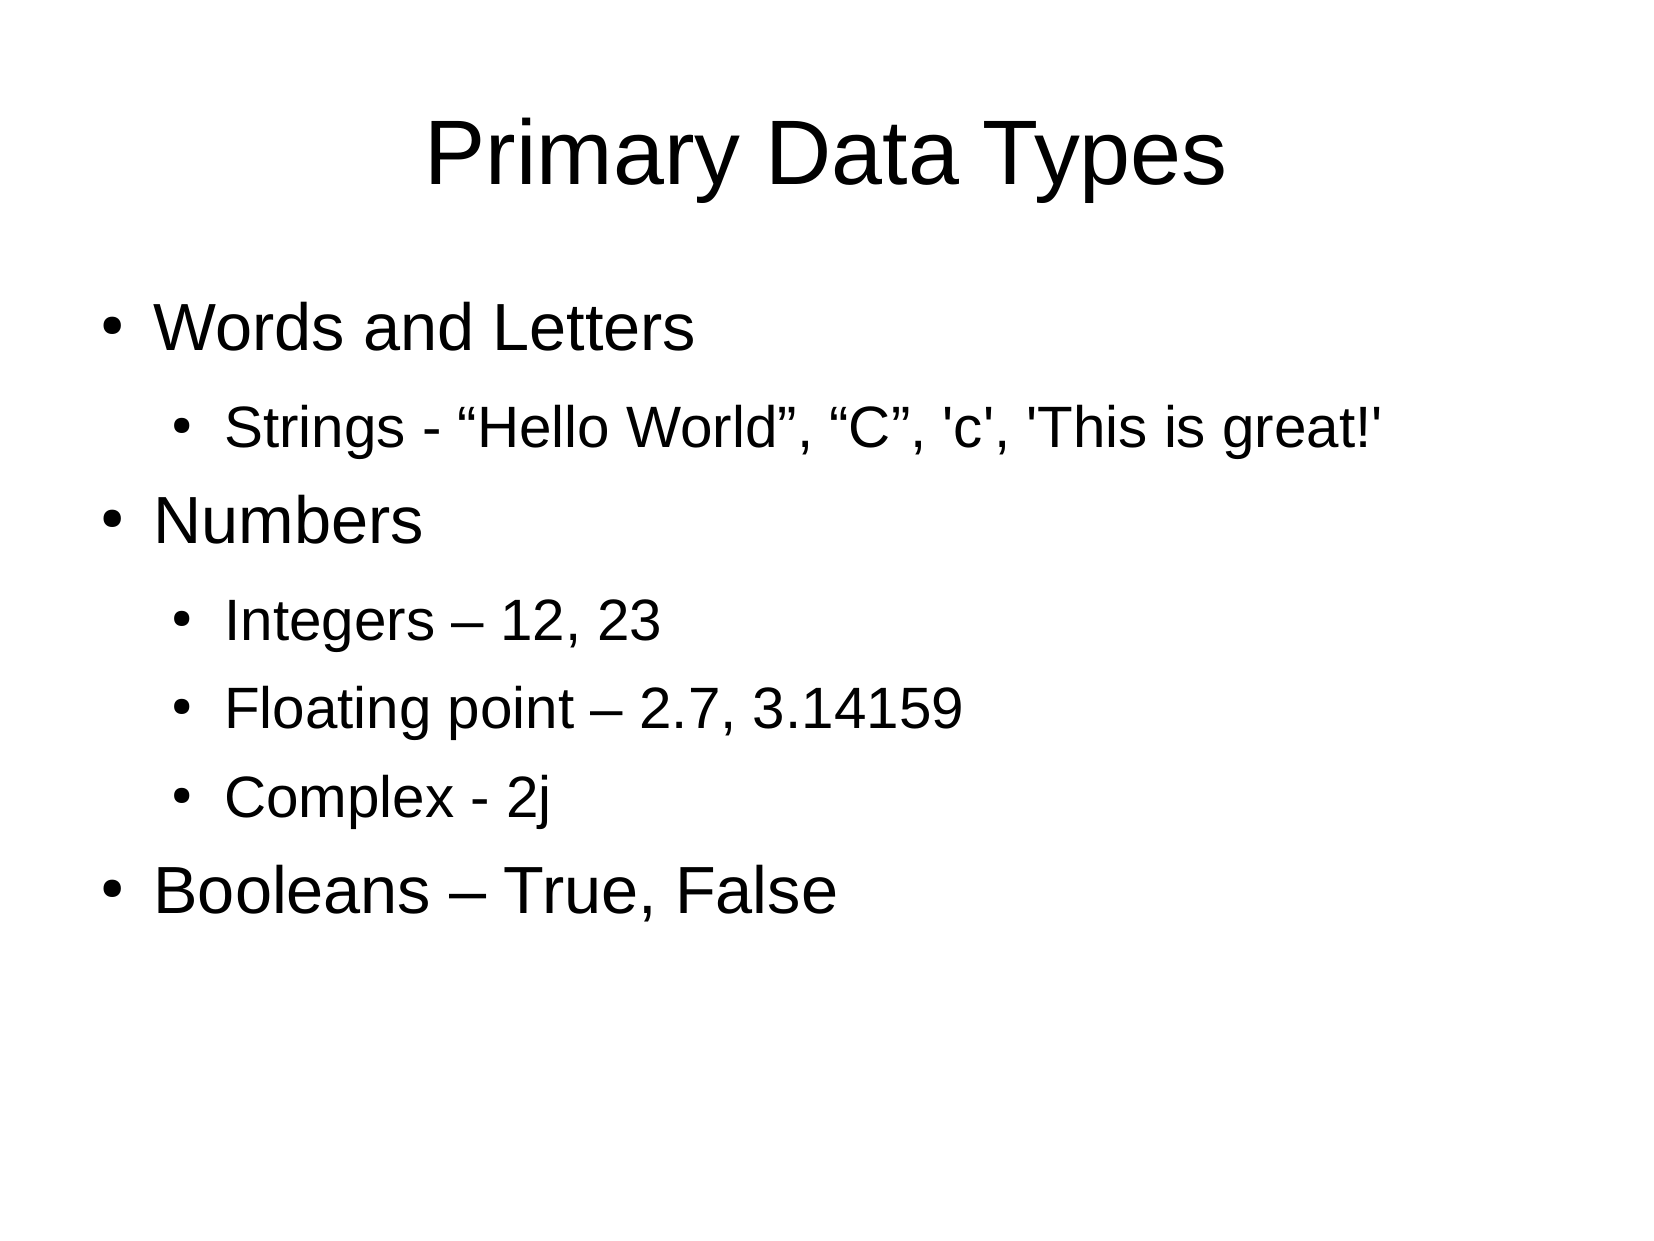

# Primary Data Types
Words and Letters
Strings - “Hello World”, “C”, 'c', 'This is great!'
Numbers
Integers – 12, 23
Floating point – 2.7, 3.14159
Complex - 2j
Booleans – True, False